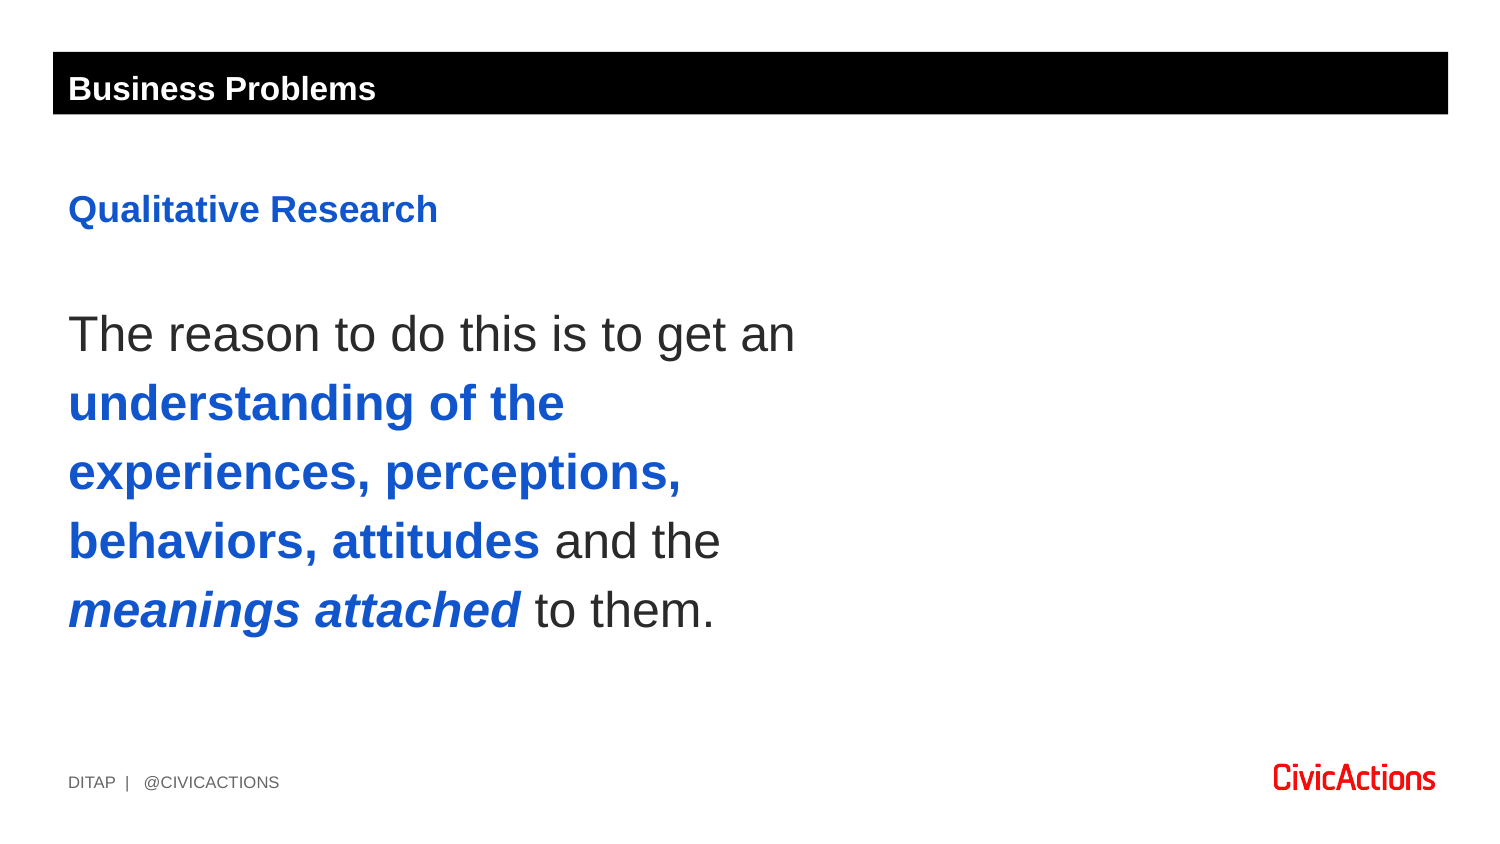

# Business Problems
Qualitative Research
The reason to do this is to get an understanding of the experiences, perceptions, behaviors, attitudes and the meanings attached to them.